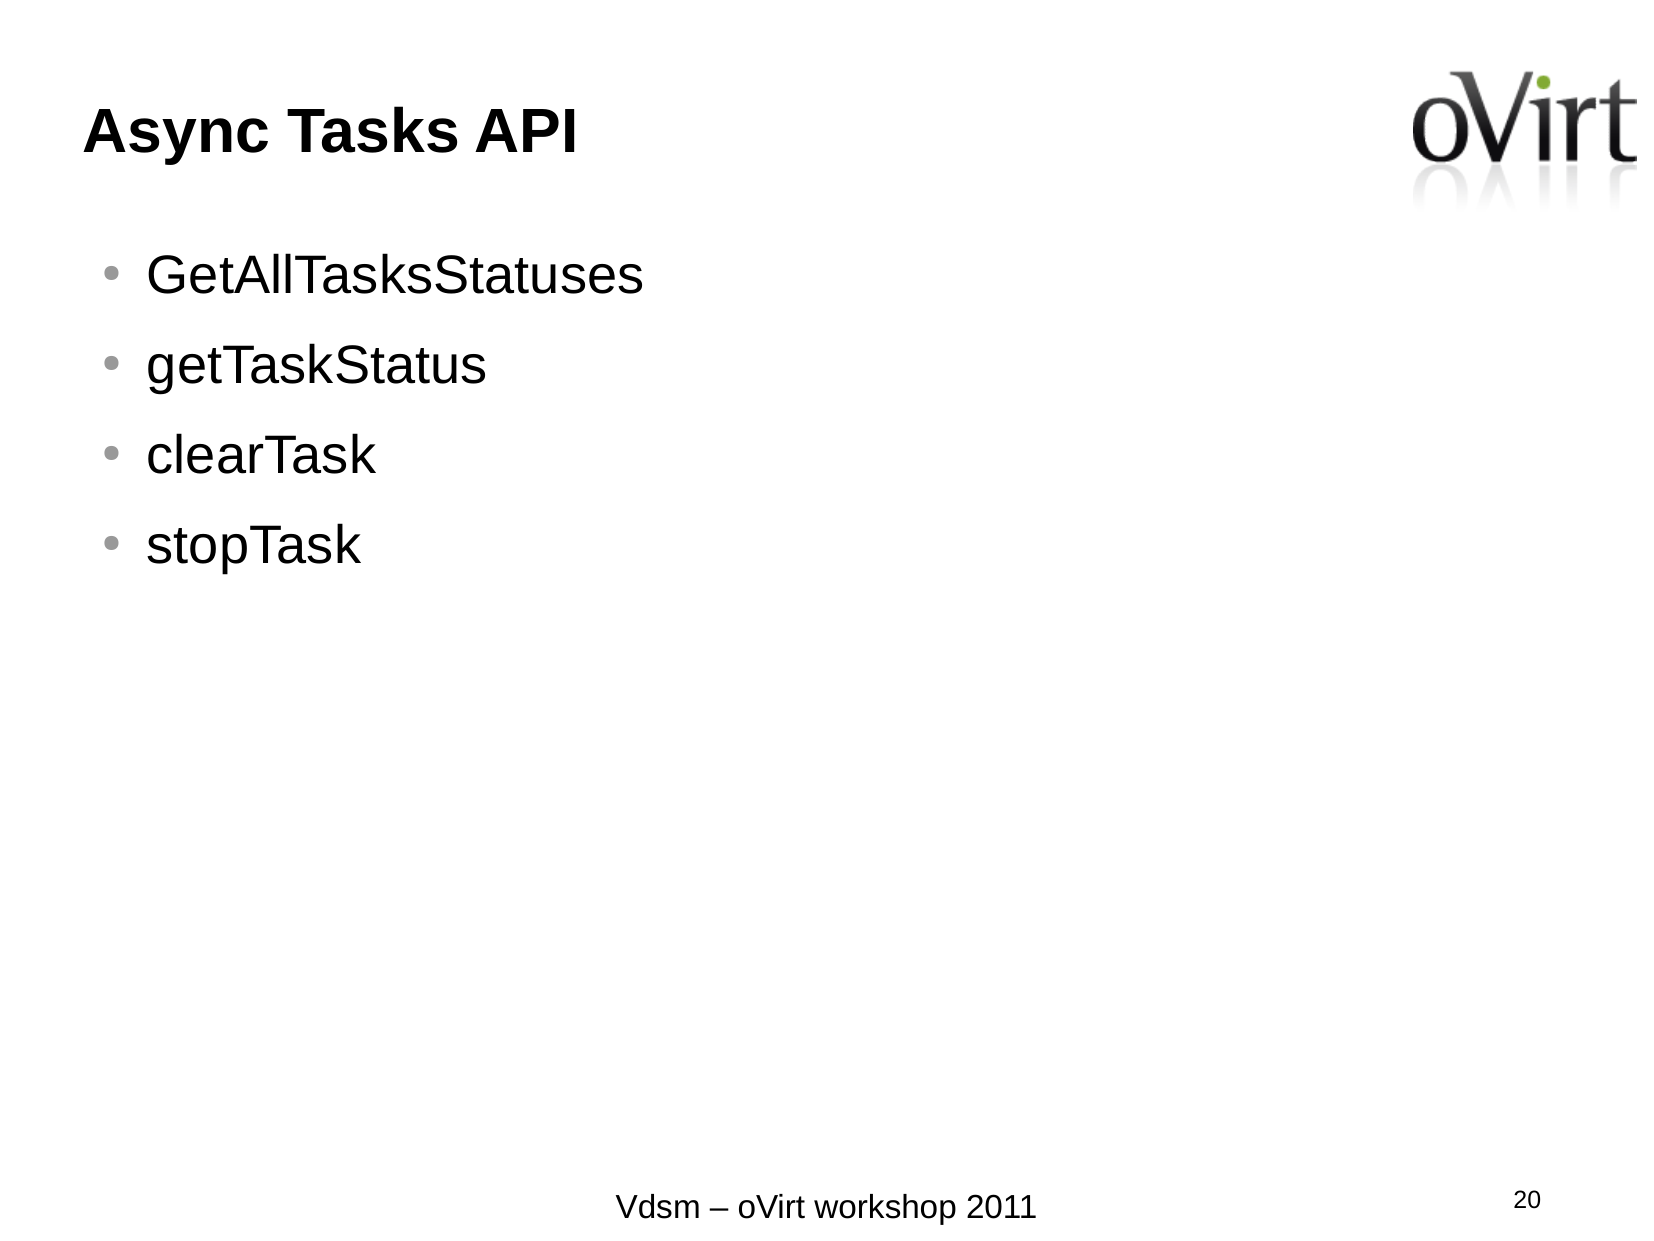

# Async Tasks API
GetAllTasksStatuses
getTaskStatus
clearTask
stopTask